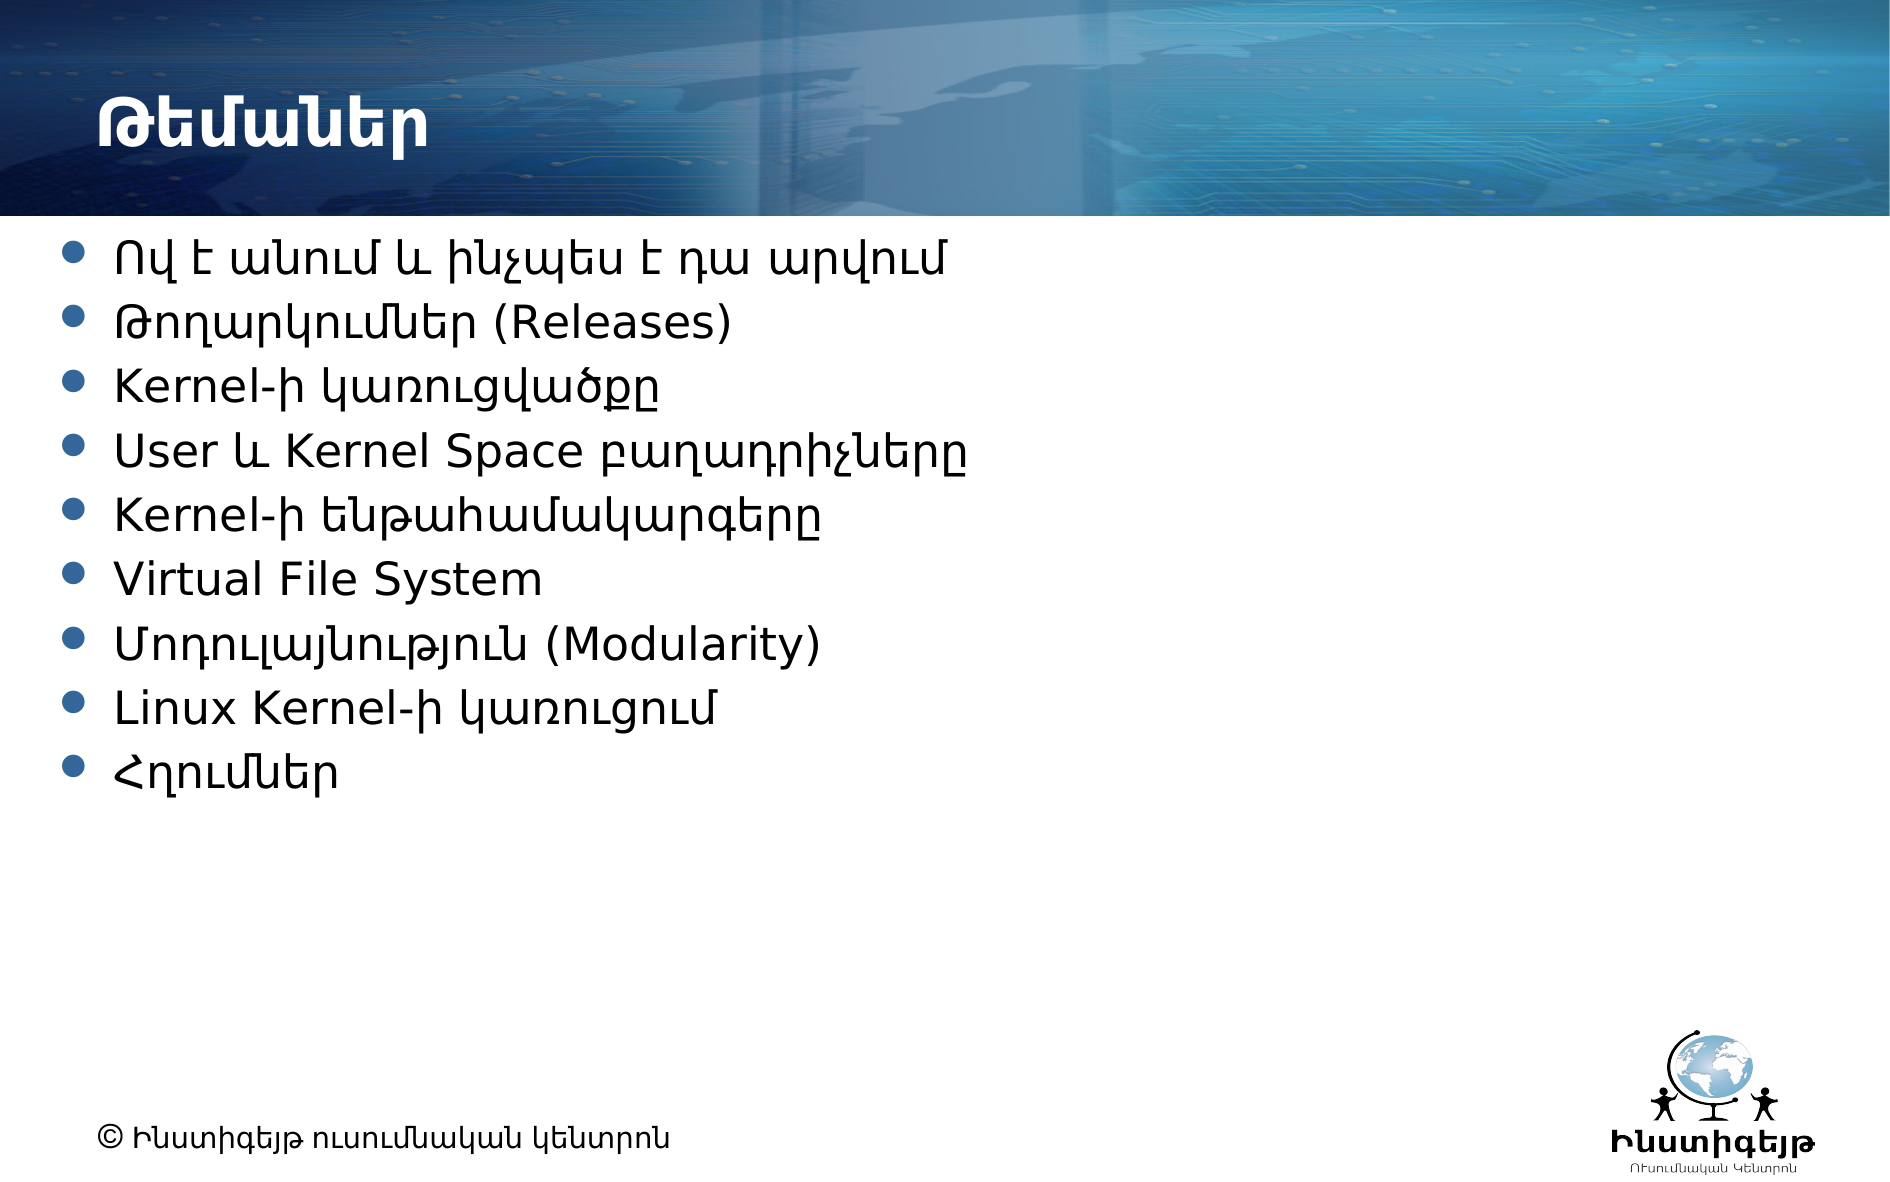

# Թեմաներ
Ով է անում և ինչպես է դա արվում
Թողարկումներ (Releases)
Kernel-ի կառուցվածքը
User և Kernel Space բաղադրիչները
Kernel-ի ենթահամակարգերը
Virtual File System
Մոդուլայնություն (Modularity)
Linux Kernel-ի կառուցում
Հղումներ